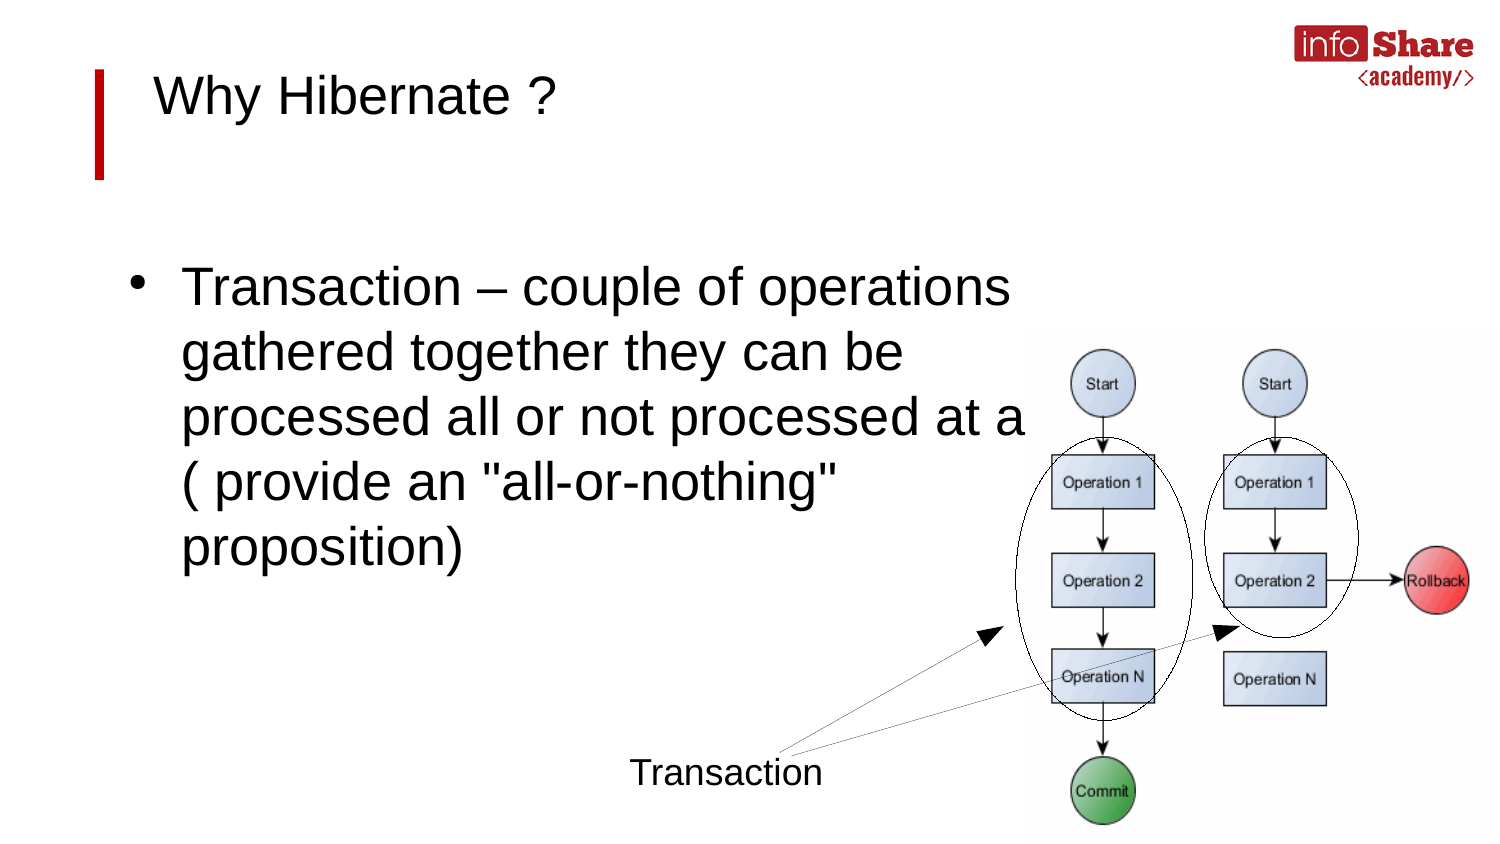

# Why Hibernate ?
Transaction – couple of operations gathered together they can be processed all or not processed at all ( provide an "all-or-nothing" proposition)
Transaction